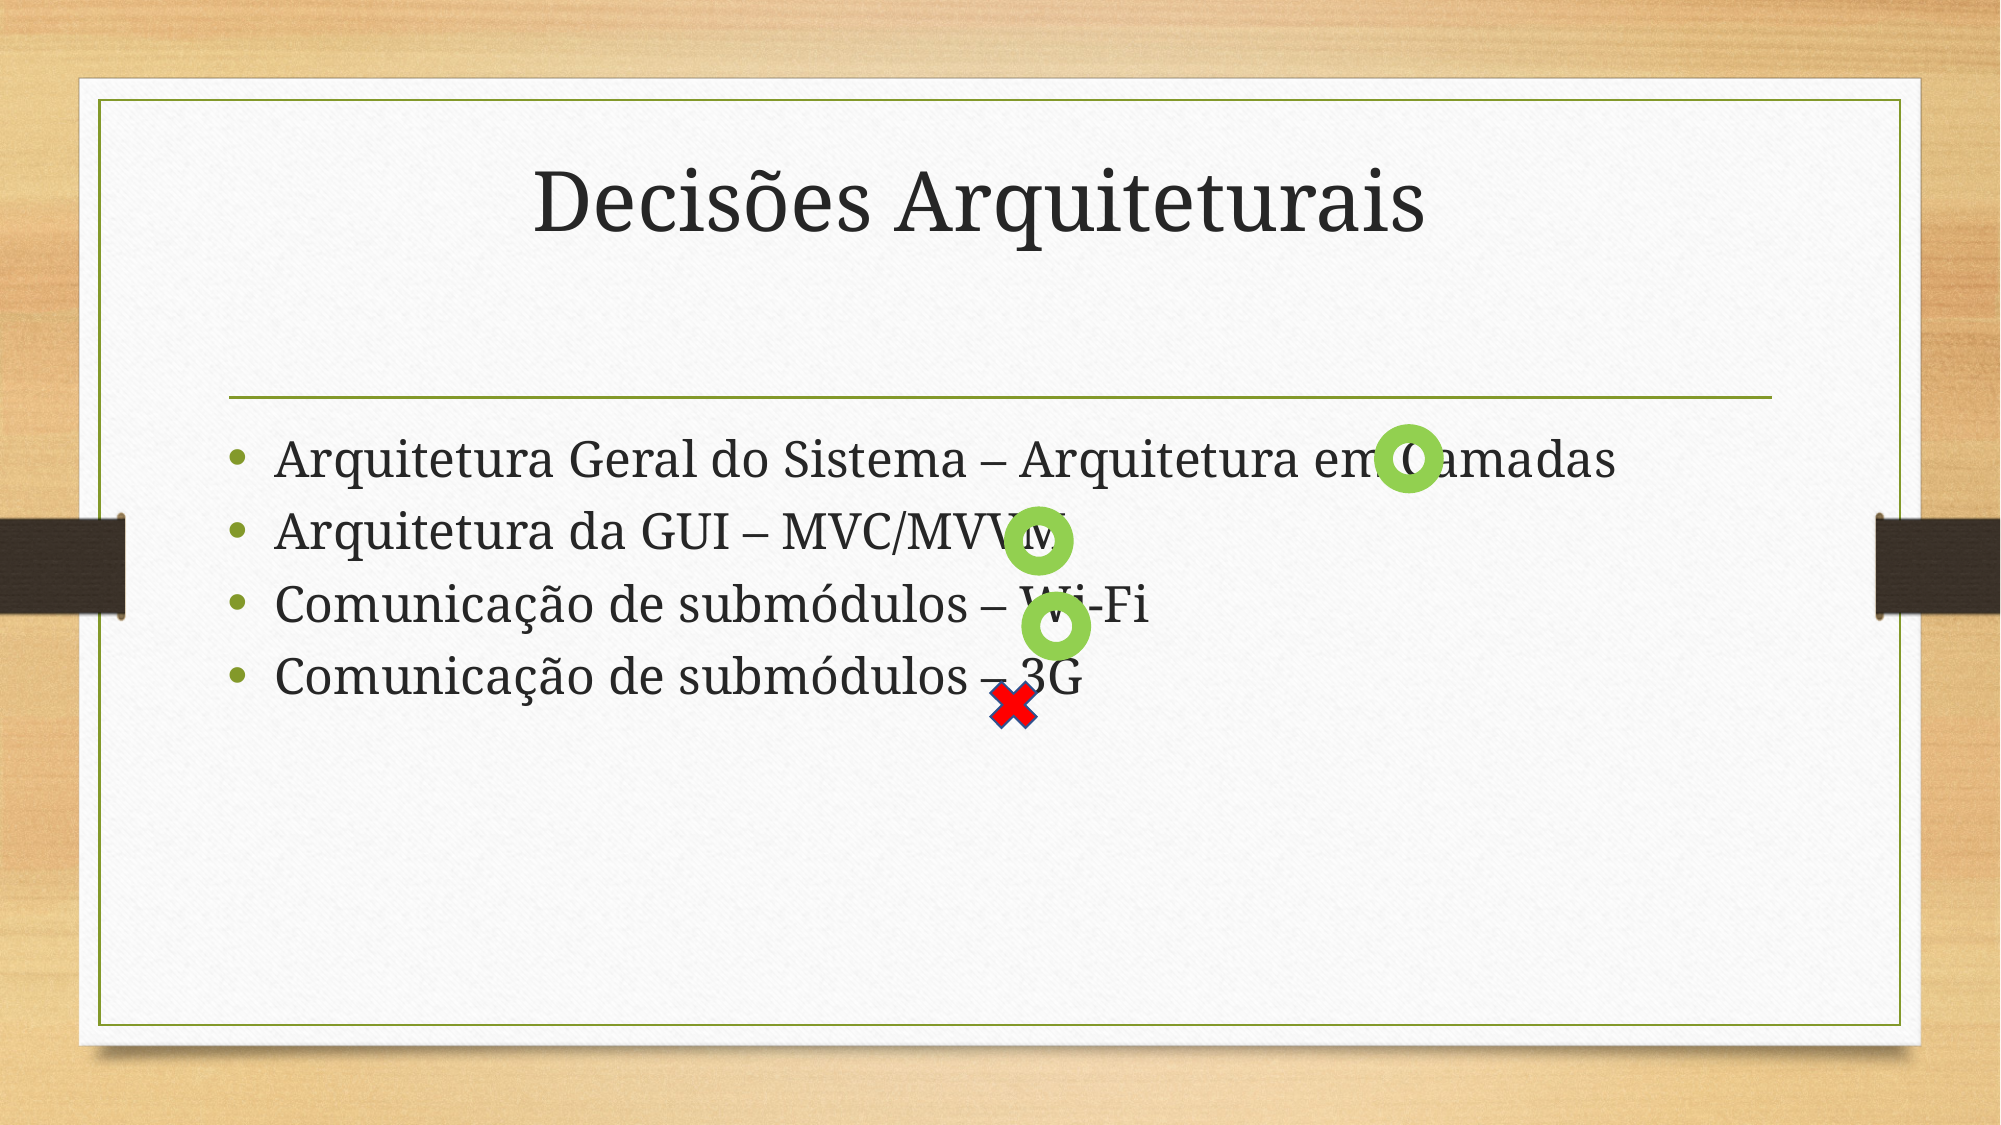

# Decisões Arquiteturais
Arquitetura Geral do Sistema – Arquitetura em Camadas
Arquitetura da GUI – MVC/MVVM
Comunicação de submódulos – Wi-Fi
Comunicação de submódulos – 3G